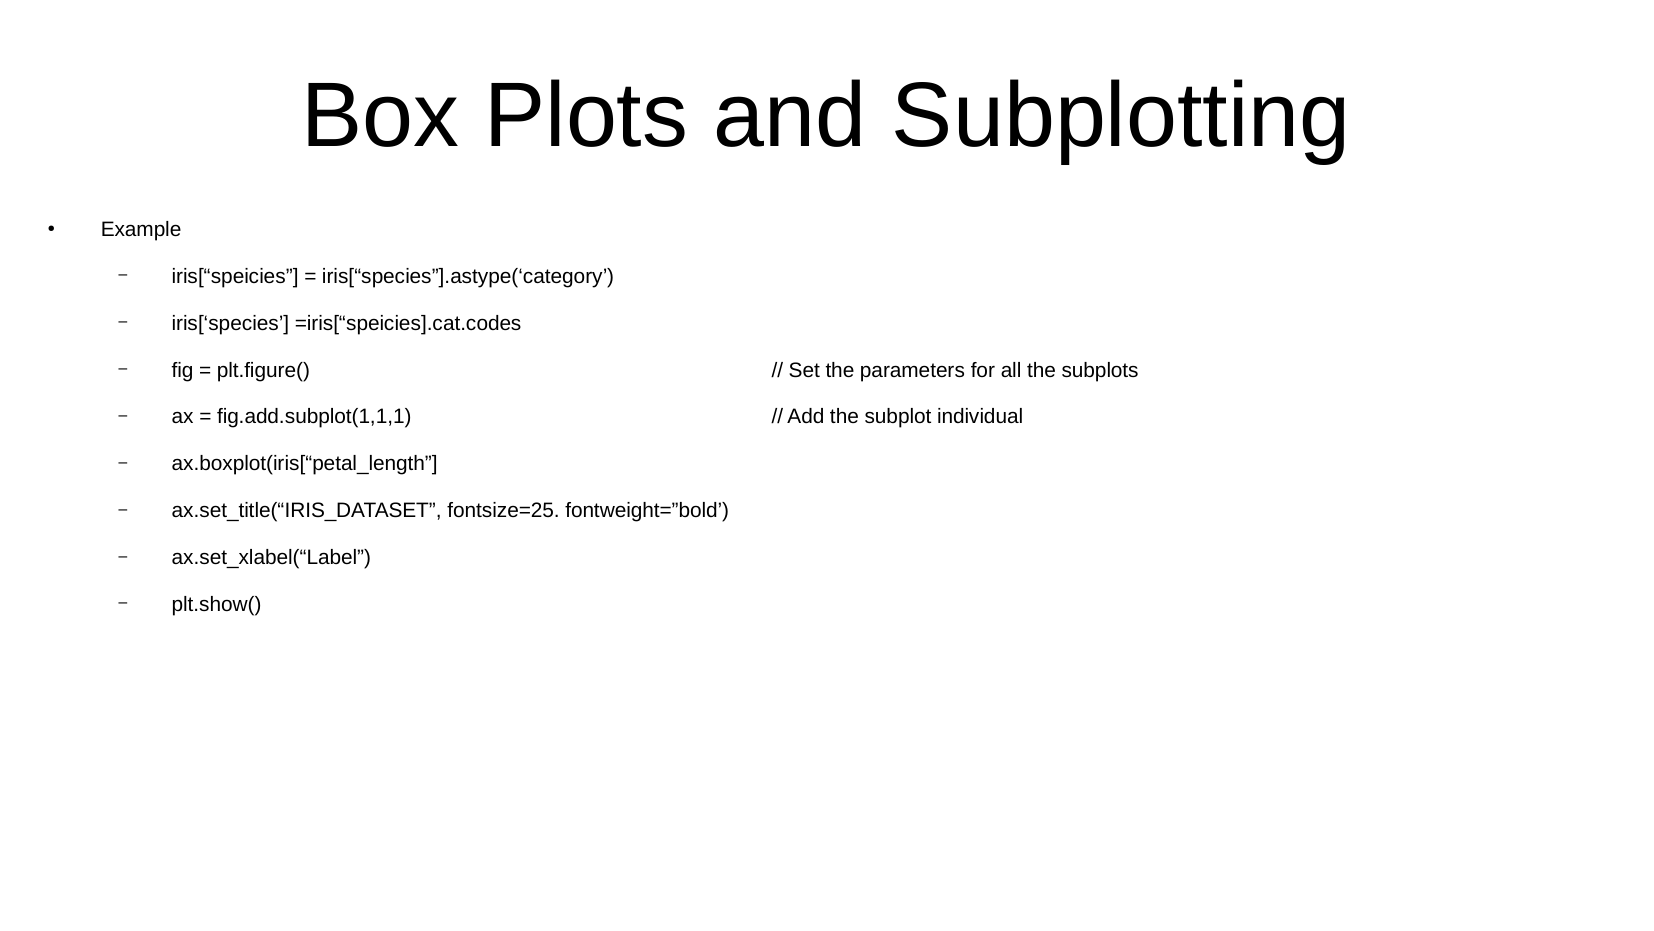

# Box Plots and Subplotting
Example
iris[“speicies”] = iris[“species”].astype(‘category’)
iris[‘species’] =iris[“speicies].cat.codes
fig = plt.figure() 							// Set the parameters for all the subplots
ax = fig.add.subplot(1,1,1)					// Add the subplot individual
ax.boxplot(iris[“petal_length”]
ax.set_title(“IRIS_DATASET”, fontsize=25. fontweight=”bold’)
ax.set_xlabel(“Label”)
plt.show()